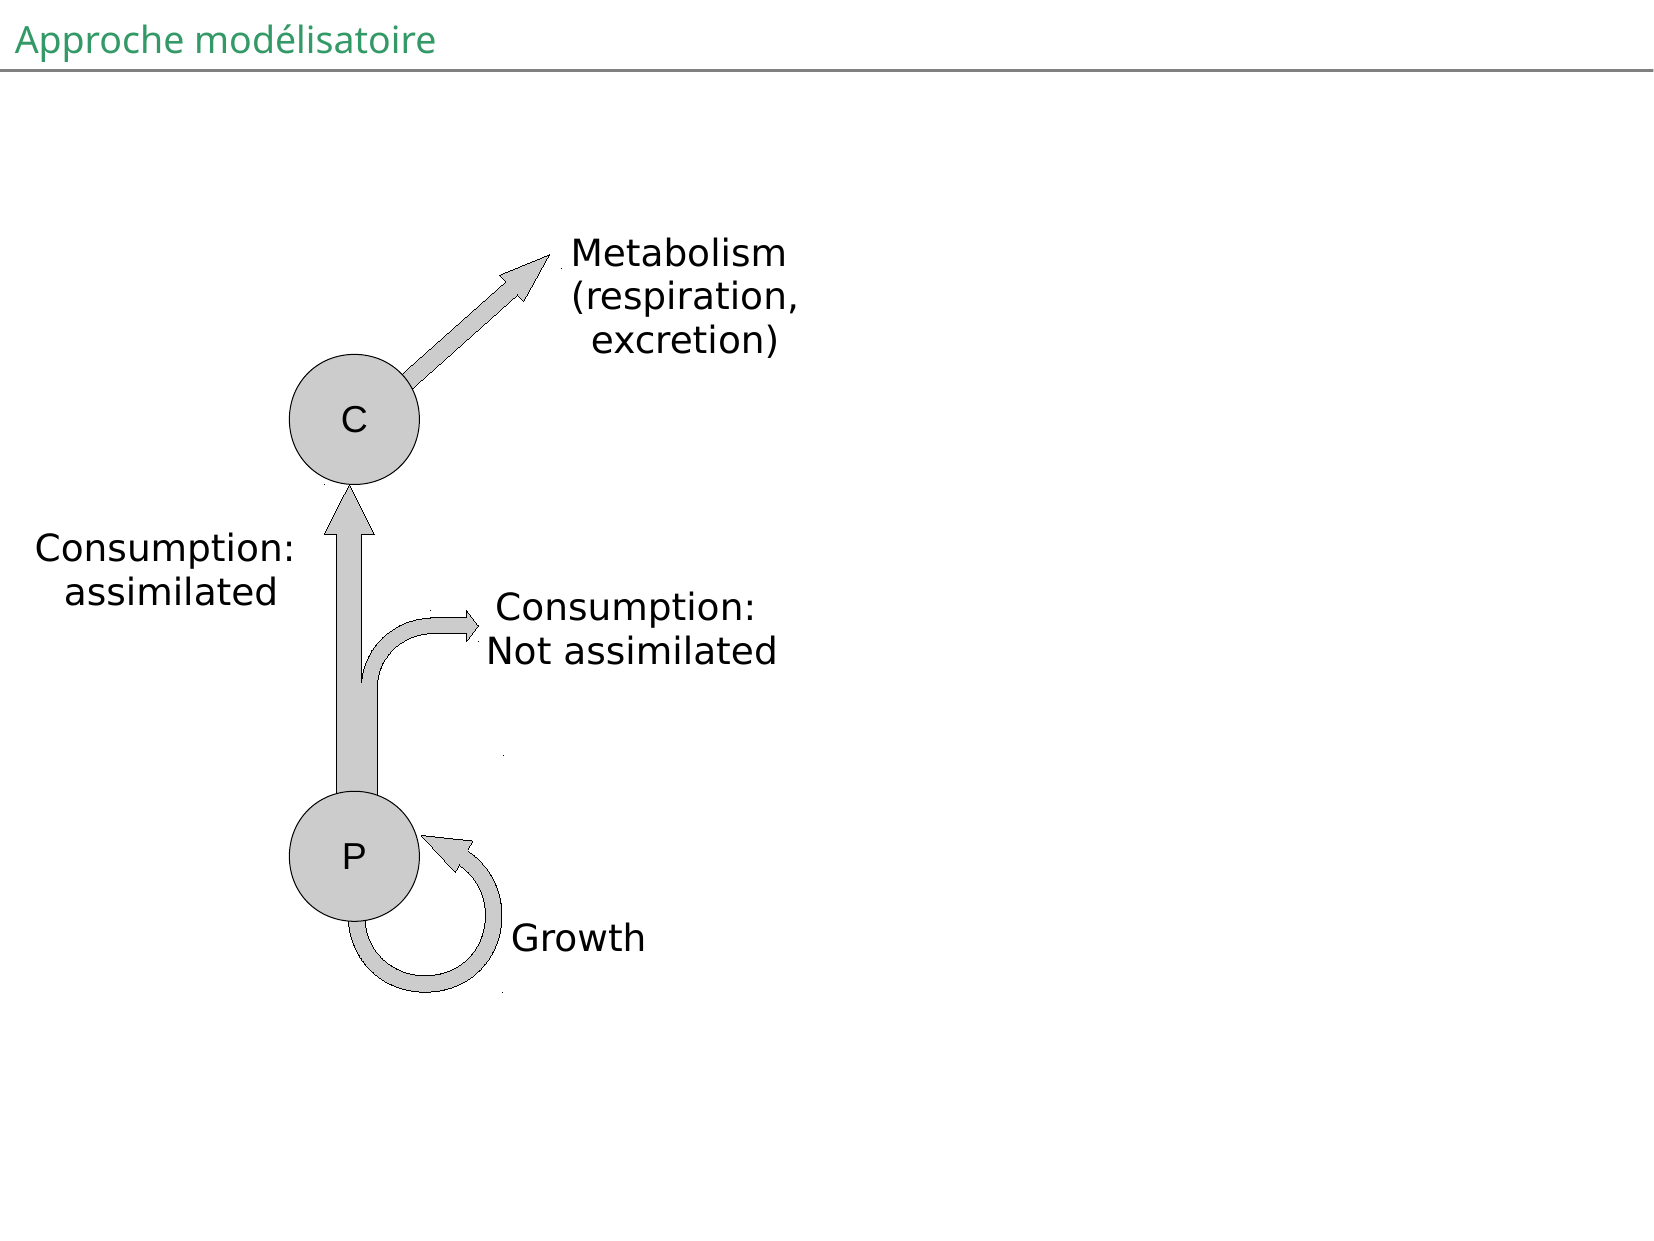

Approche modélisatoire
Metabolism
(respiration,
excretion)
C
Consumption:
assimilated
Consumption:
Not assimilated
P
Growth